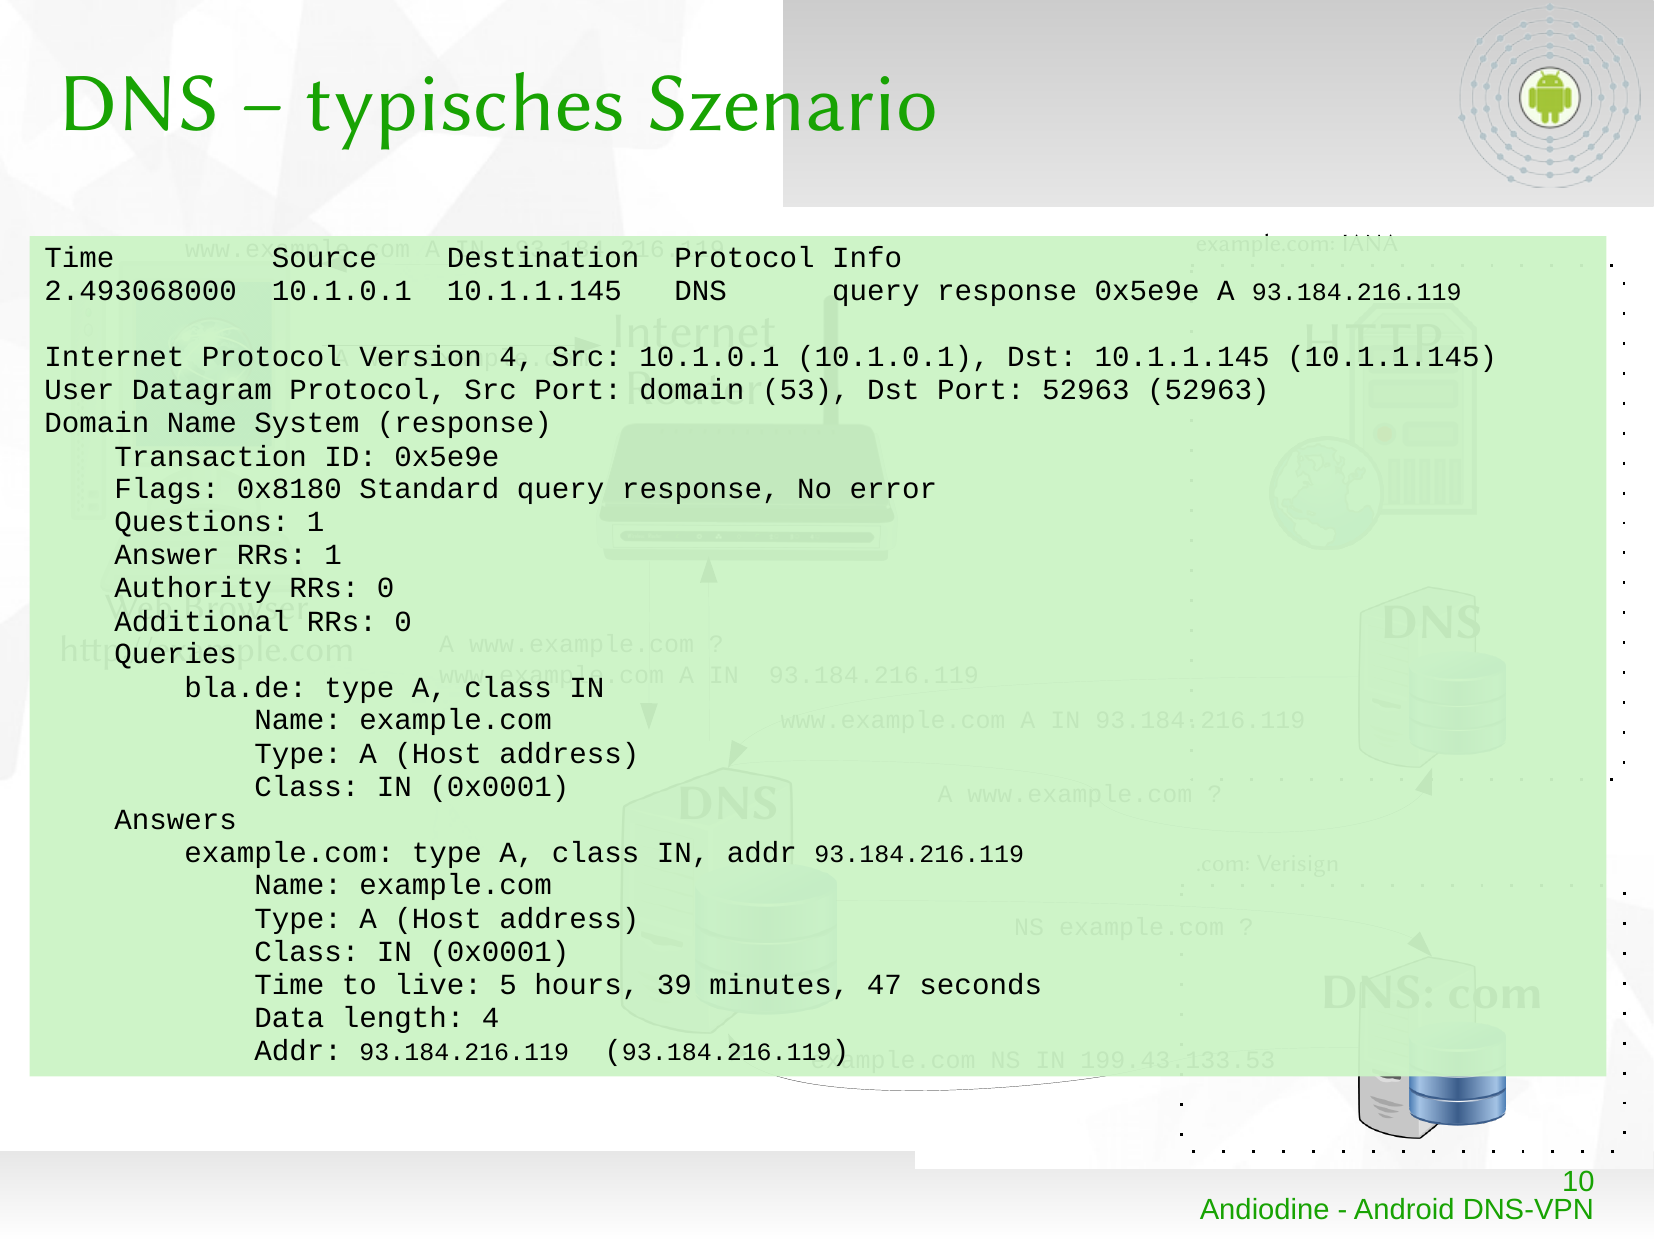

# DNS – typisches Szenario
example.com: IANA
Time Source Destination Protocol Info
2.493068000 10.1.0.1 10.1.1.145 DNS query response 0x5e9e A 93.184.216.119
Internet Protocol Version 4, Src: 10.1.0.1 (10.1.0.1), Dst: 10.1.1.145 (10.1.1.145)
User Datagram Protocol, Src Port: domain (53), Dst Port: 52963 (52963)
Domain Name System (response)
 Transaction ID: 0x5e9e
 Flags: 0x8180 Standard query response, No error
 Questions: 1
 Answer RRs: 1
 Authority RRs: 0
 Additional RRs: 0
 Queries
 bla.de: type A, class IN
 Name: example.com
 Type: A (Host address)
 Class: IN (0x0001)
 Answers
 example.com: type A, class IN, addr 93.184.216.119
 Name: example.com
 Type: A (Host address)
 Class: IN (0x0001)
 Time to live: 5 hours, 39 minutes, 47 seconds
 Data length: 4
 Addr: 93.184.216.119 (93.184.216.119)
Internet
Router
HTTP
Web Browser
http://example.com
DNS
DNS
.com: Verisign
DNS: com
10
Andiodine - Android DNS-VPN